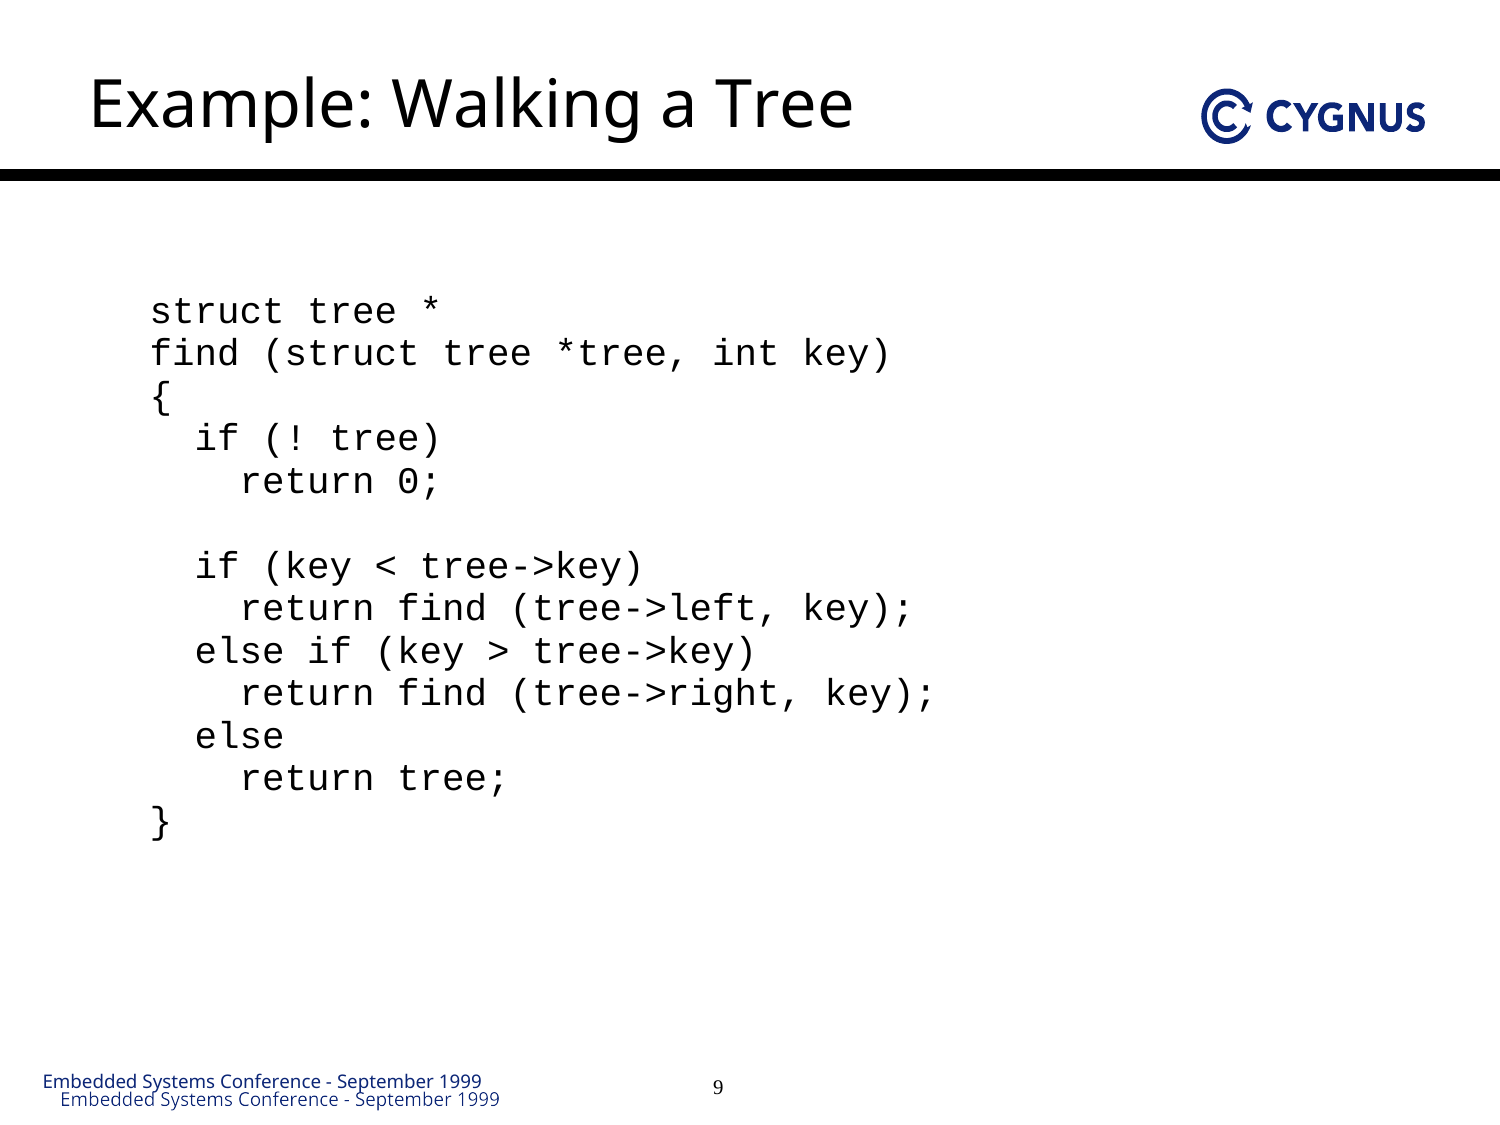

# Example: Walking a Tree
struct tree *
find (struct tree *tree, int key)
{
 if (! tree)
 return 0;
 if (key < tree->key)
 return find (tree->left, key);
 else if (key > tree->key)
 return find (tree->right, key);
 else
 return tree;
}
9